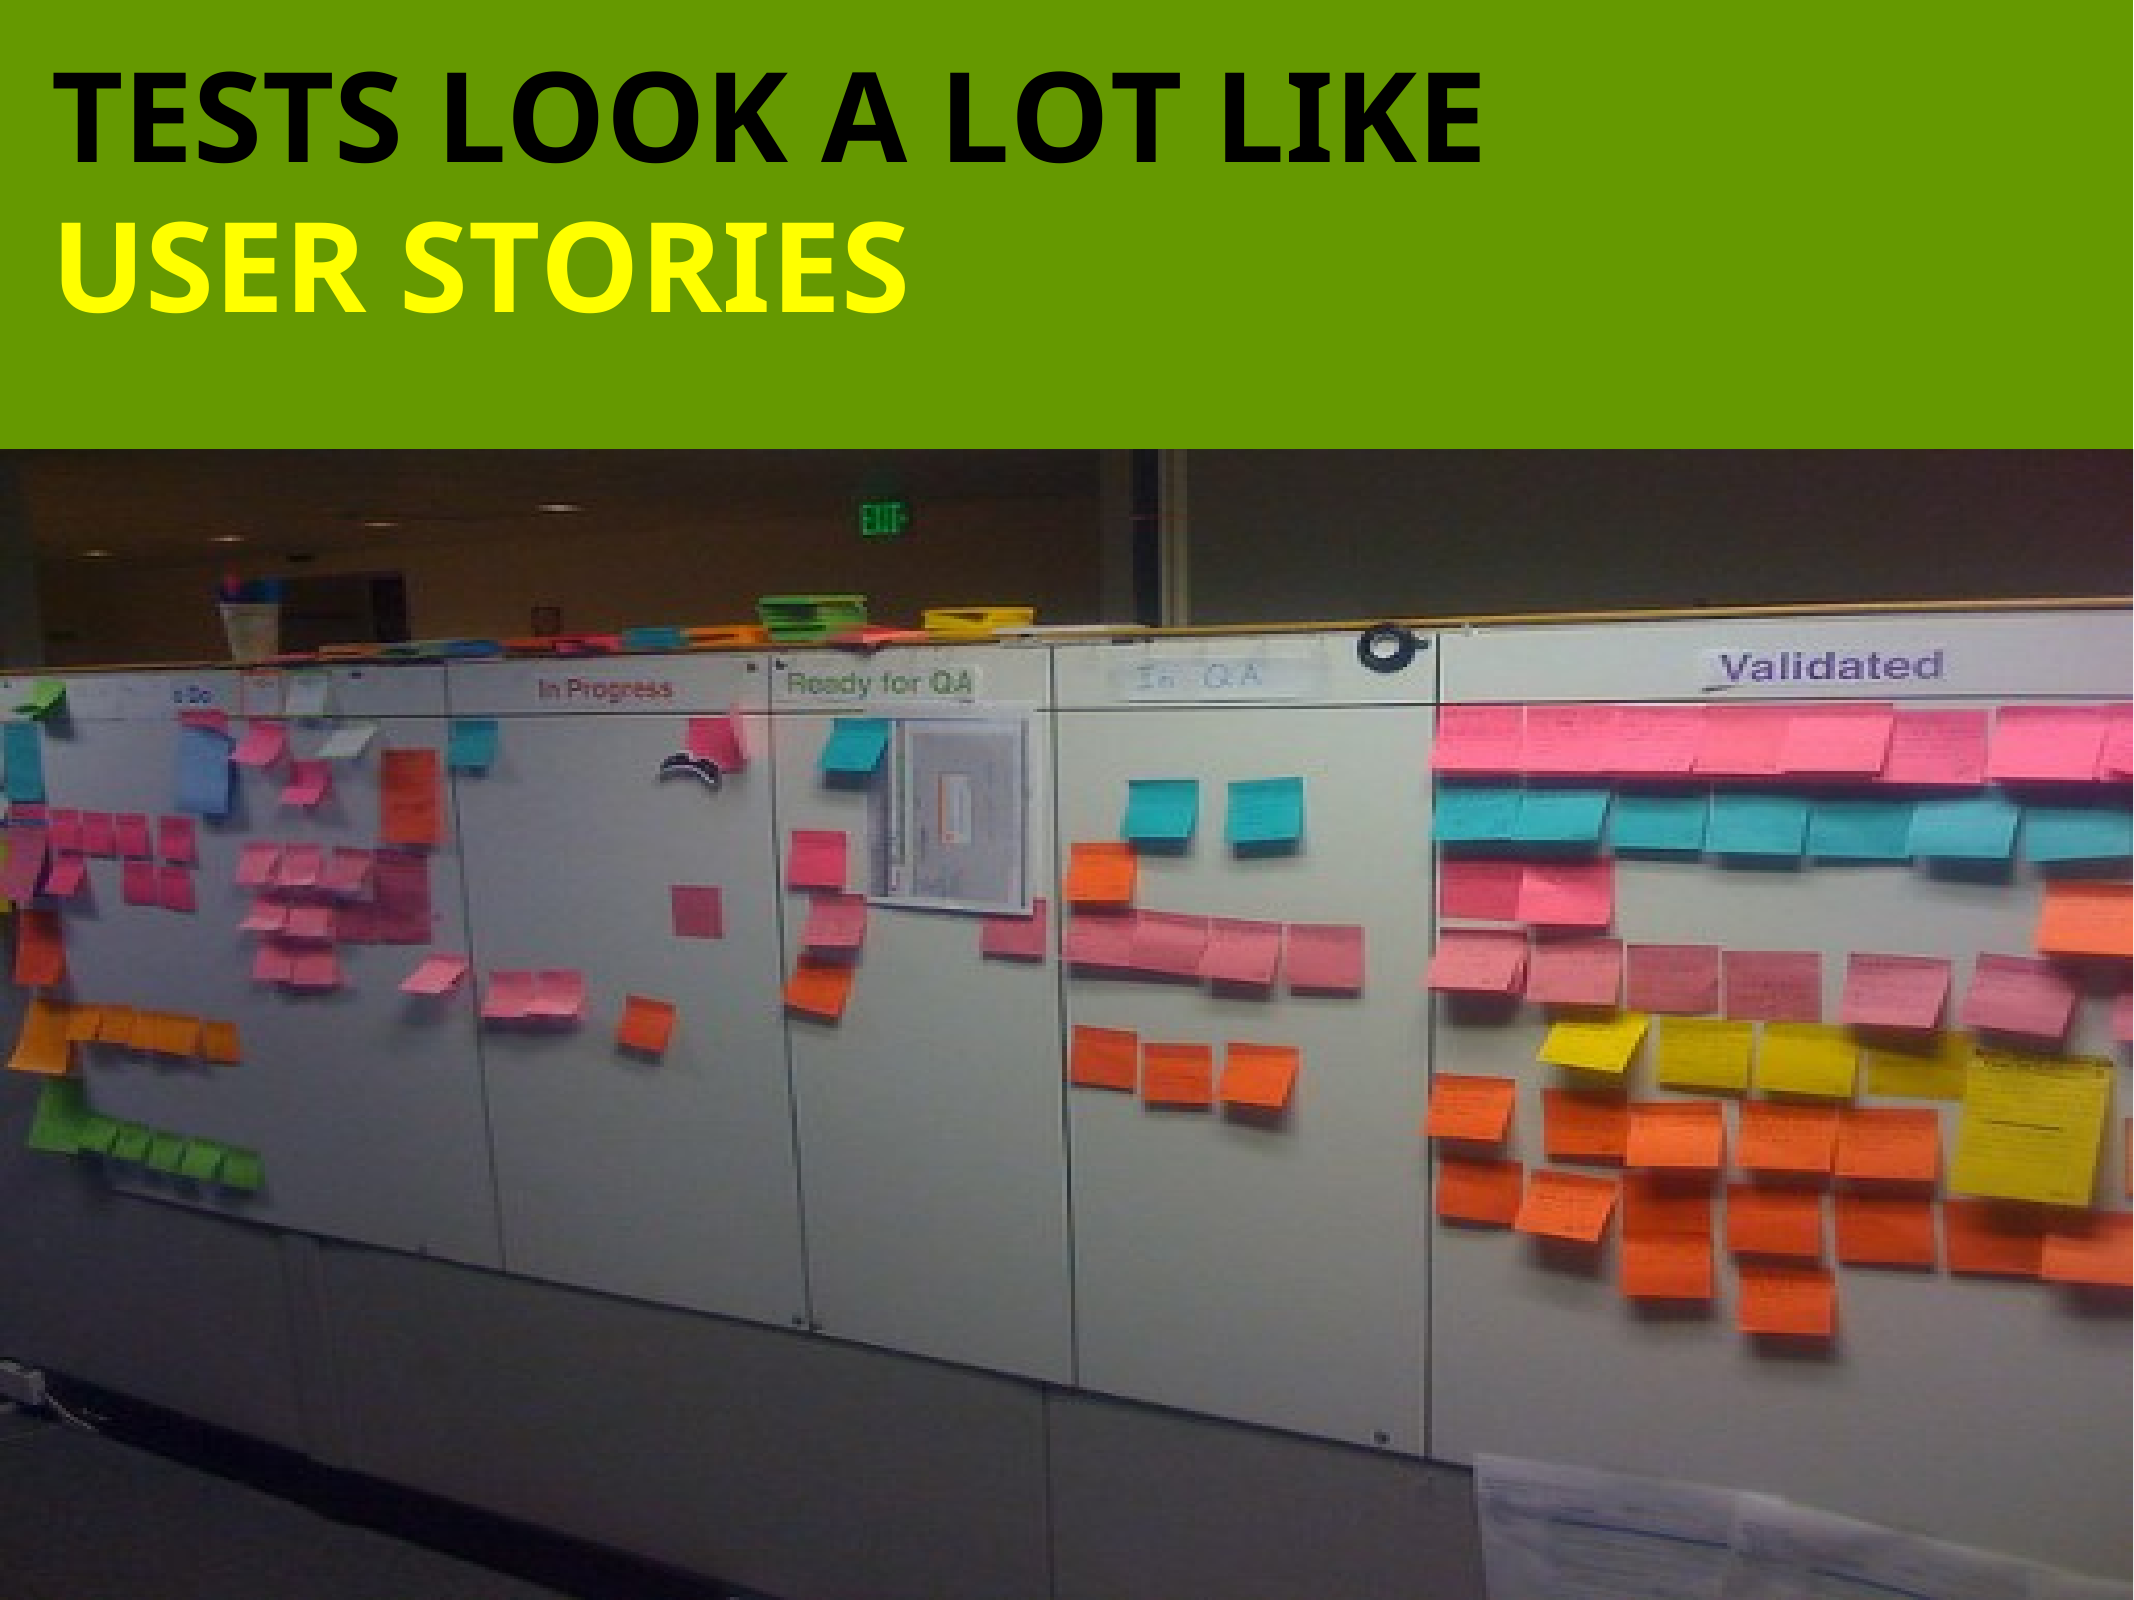

TESTS LOOK A LOT LIKE
USER STORIES